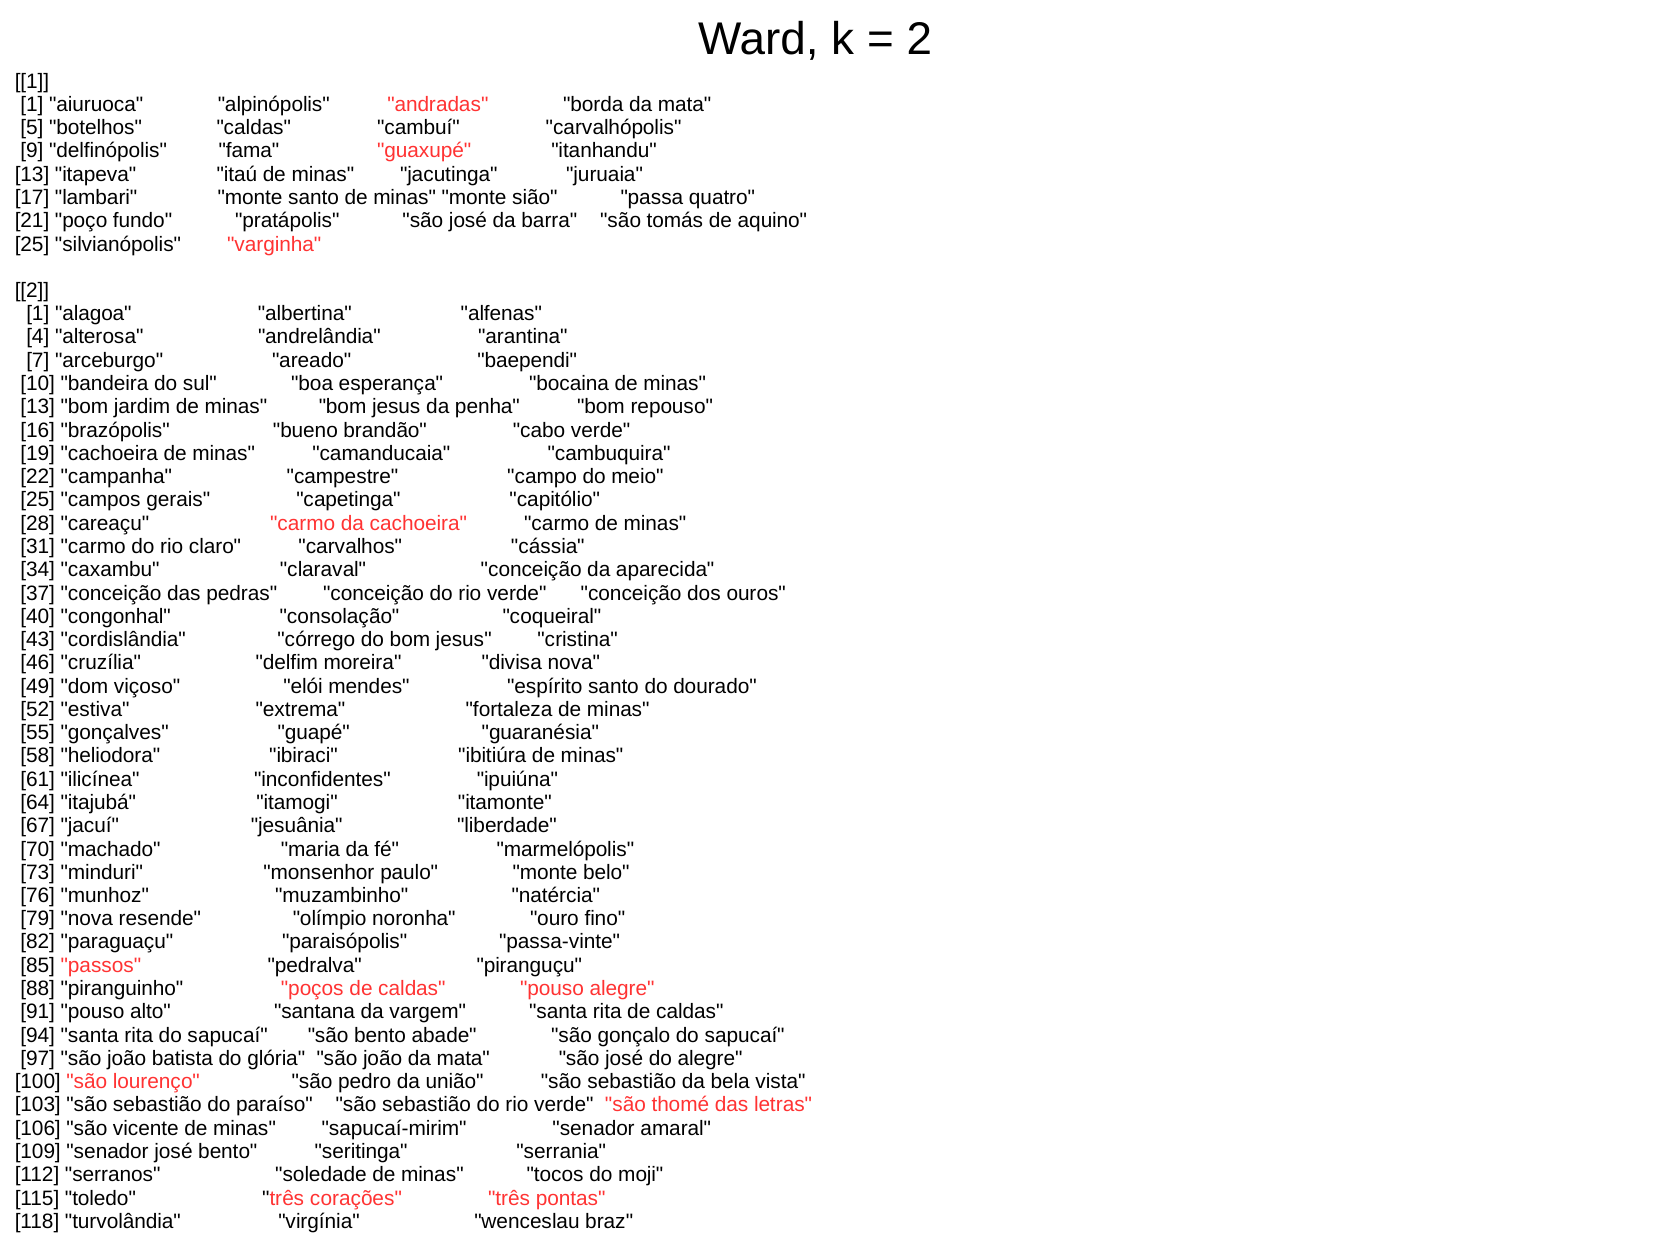

# Ward, k = 2
[[1]]
 [1] "aiuruoca" "alpinópolis" "andradas" "borda da mata"
 [5] "botelhos" "caldas" "cambuí" "carvalhópolis"
 [9] "delfinópolis" "fama" "guaxupé" "itanhandu"
[13] "itapeva" "itaú de minas" "jacutinga" "juruaia"
[17] "lambari" "monte santo de minas" "monte sião" "passa quatro"
[21] "poço fundo" "pratápolis" "são josé da barra" "são tomás de aquino"
[25] "silvianópolis" "varginha"
[[2]]
 [1] "alagoa" "albertina" "alfenas"
 [4] "alterosa" "andrelândia" "arantina"
 [7] "arceburgo" "areado" "baependi"
 [10] "bandeira do sul" "boa esperança" "bocaina de minas"
 [13] "bom jardim de minas" "bom jesus da penha" "bom repouso"
 [16] "brazópolis" "bueno brandão" "cabo verde"
 [19] "cachoeira de minas" "camanducaia" "cambuquira"
 [22] "campanha" "campestre" "campo do meio"
 [25] "campos gerais" "capetinga" "capitólio"
 [28] "careaçu" "carmo da cachoeira" "carmo de minas"
 [31] "carmo do rio claro" "carvalhos" "cássia"
 [34] "caxambu" "claraval" "conceição da aparecida"
 [37] "conceição das pedras" "conceição do rio verde" "conceição dos ouros"
 [40] "congonhal" "consolação" "coqueiral"
 [43] "cordislândia" "córrego do bom jesus" "cristina"
 [46] "cruzília" "delfim moreira" "divisa nova"
 [49] "dom viçoso" "elói mendes" "espírito santo do dourado"
 [52] "estiva" "extrema" "fortaleza de minas"
 [55] "gonçalves" "guapé" "guaranésia"
 [58] "heliodora" "ibiraci" "ibitiúra de minas"
 [61] "ilicínea" "inconfidentes" "ipuiúna"
 [64] "itajubá" "itamogi" "itamonte"
 [67] "jacuí" "jesuânia" "liberdade"
 [70] "machado" "maria da fé" "marmelópolis"
 [73] "minduri" "monsenhor paulo" "monte belo"
 [76] "munhoz" "muzambinho" "natércia"
 [79] "nova resende" "olímpio noronha" "ouro fino"
 [82] "paraguaçu" "paraisópolis" "passa-vinte"
 [85] "passos" "pedralva" "piranguçu"
 [88] "piranguinho" "poços de caldas" "pouso alegre"
 [91] "pouso alto" "santana da vargem" "santa rita de caldas"
 [94] "santa rita do sapucaí" "são bento abade" "são gonçalo do sapucaí"
 [97] "são joão batista do glória" "são joão da mata" "são josé do alegre"
[100] "são lourenço" "são pedro da união" "são sebastião da bela vista"
[103] "são sebastião do paraíso" "são sebastião do rio verde" "são thomé das letras"
[106] "são vicente de minas" "sapucaí-mirim" "senador amaral"
[109] "senador josé bento" "seritinga" "serrania"
[112] "serranos" "soledade de minas" "tocos do moji"
[115] "toledo" "três corações" "três pontas"
[118] "turvolândia" "virgínia" "wenceslau braz"